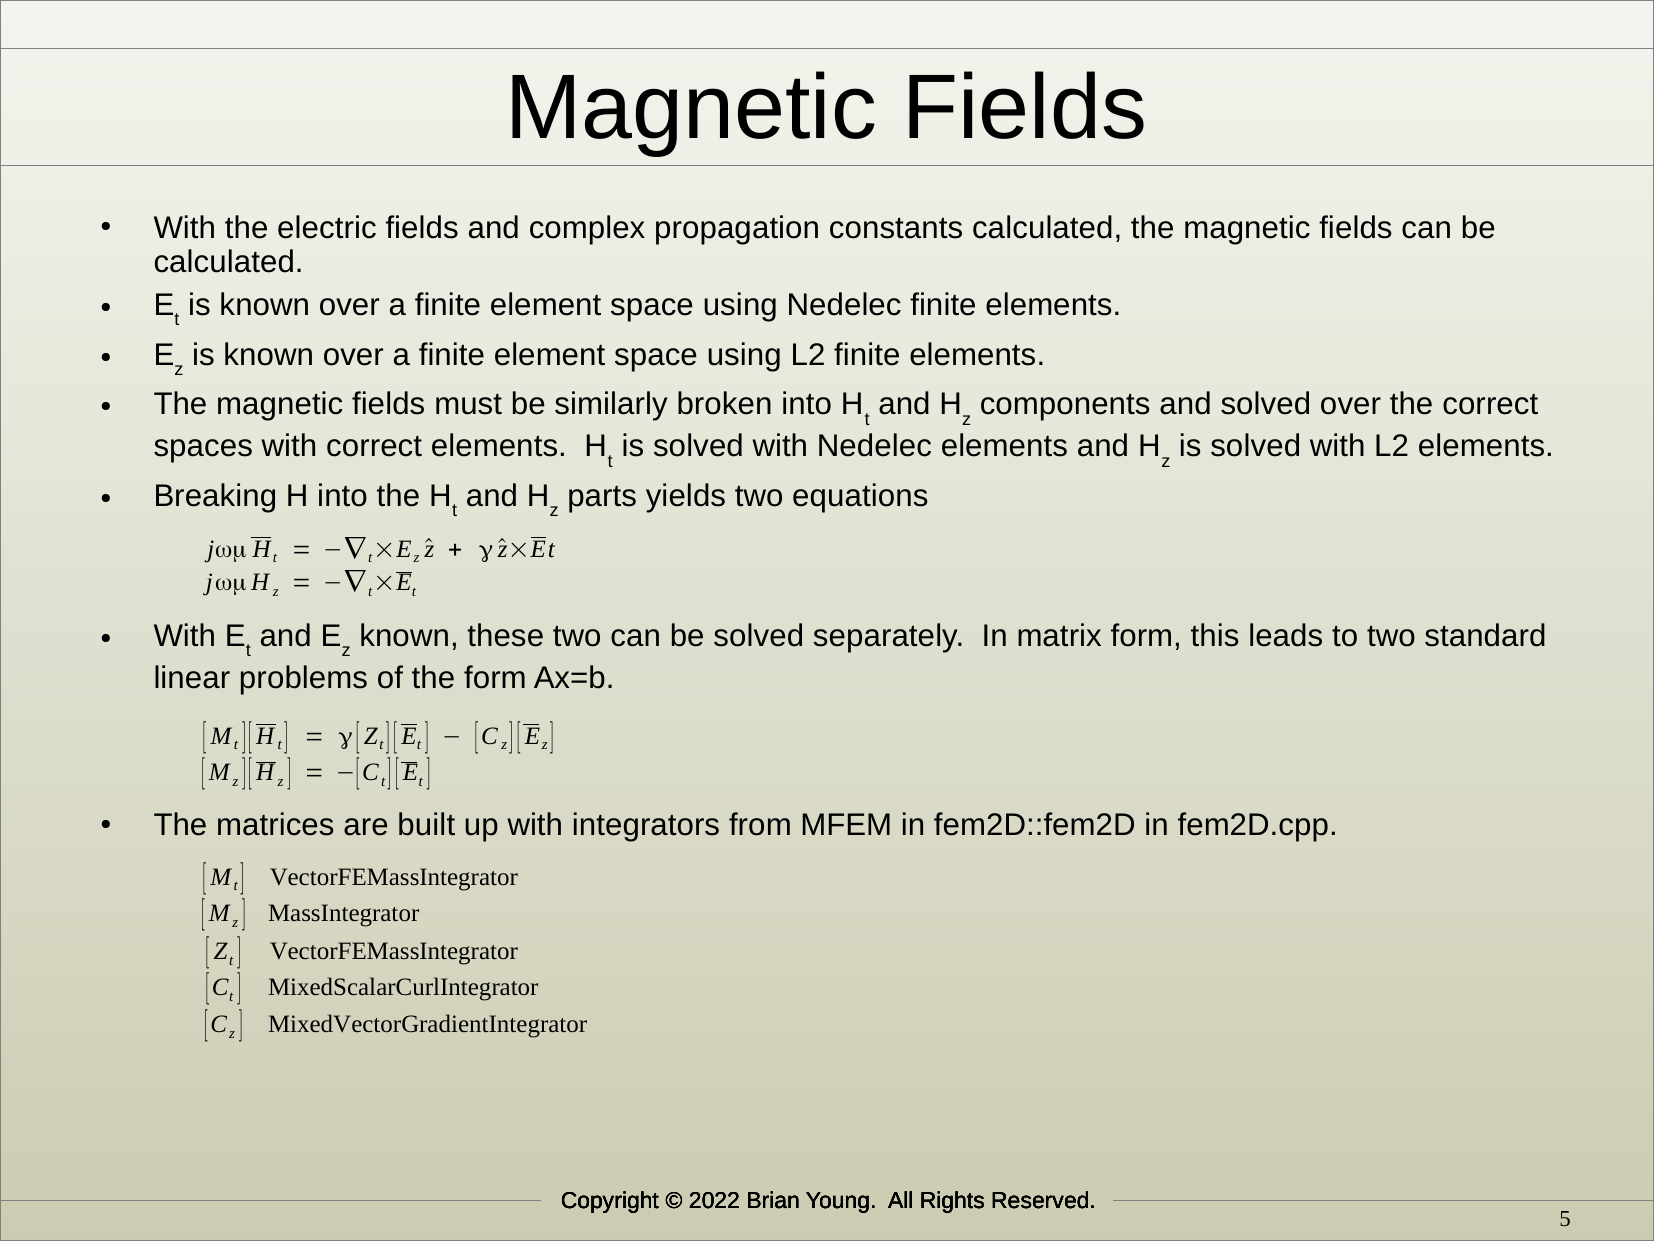

# Magnetic Fields
With the electric fields and complex propagation constants calculated, the magnetic fields can be calculated.
Et is known over a finite element space using Nedelec finite elements.
Ez is known over a finite element space using L2 finite elements.
The magnetic fields must be similarly broken into Ht and Hz components and solved over the correct spaces with correct elements. Ht is solved with Nedelec elements and Hz is solved with L2 elements.
Breaking H into the Ht and Hz parts yields two equations
With Et and Ez known, these two can be solved separately. In matrix form, this leads to two standard linear problems of the form Ax=b.
The matrices are built up with integrators from MFEM in fem2D::fem2D in fem2D.cpp.
5